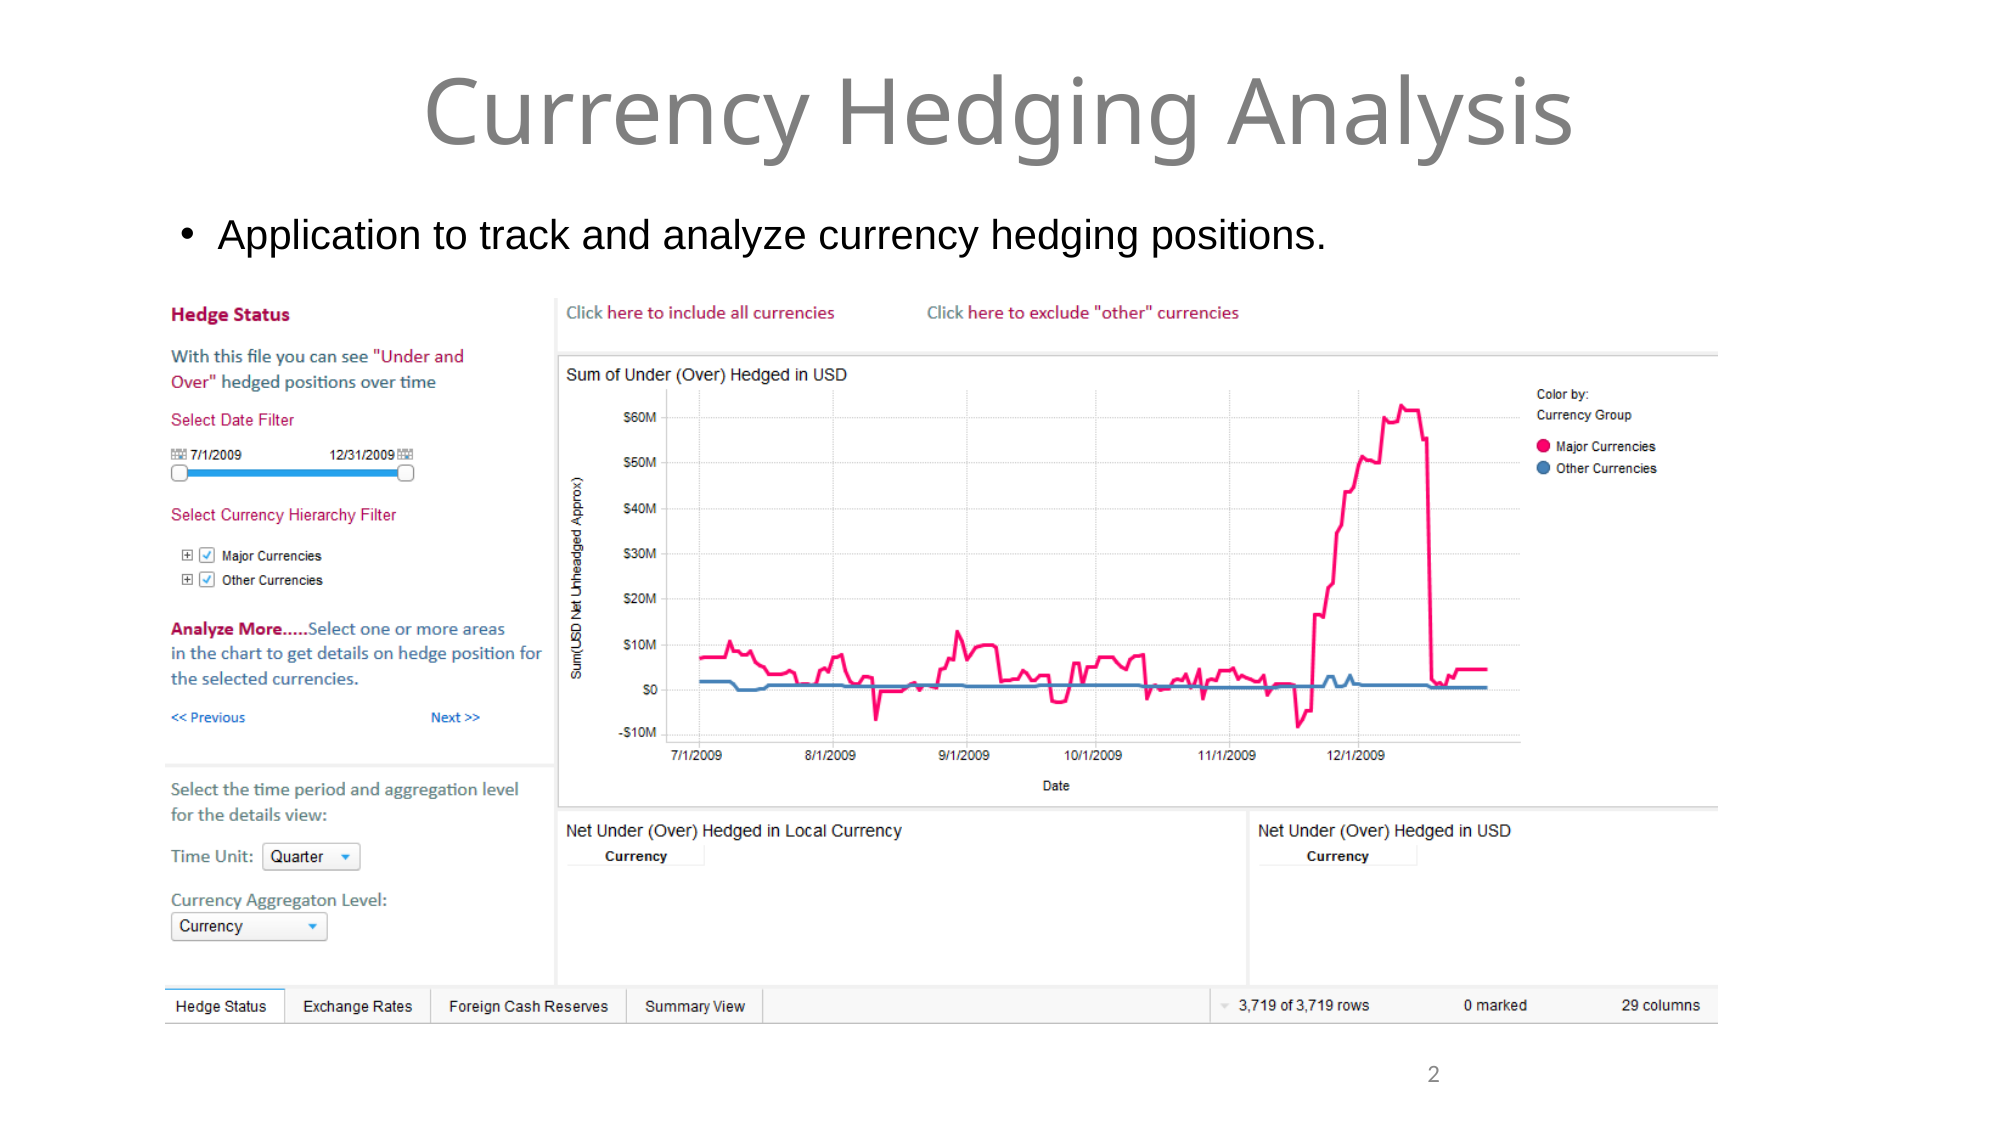

# Currency Hedging Analysis
Application to track and analyze currency hedging positions.